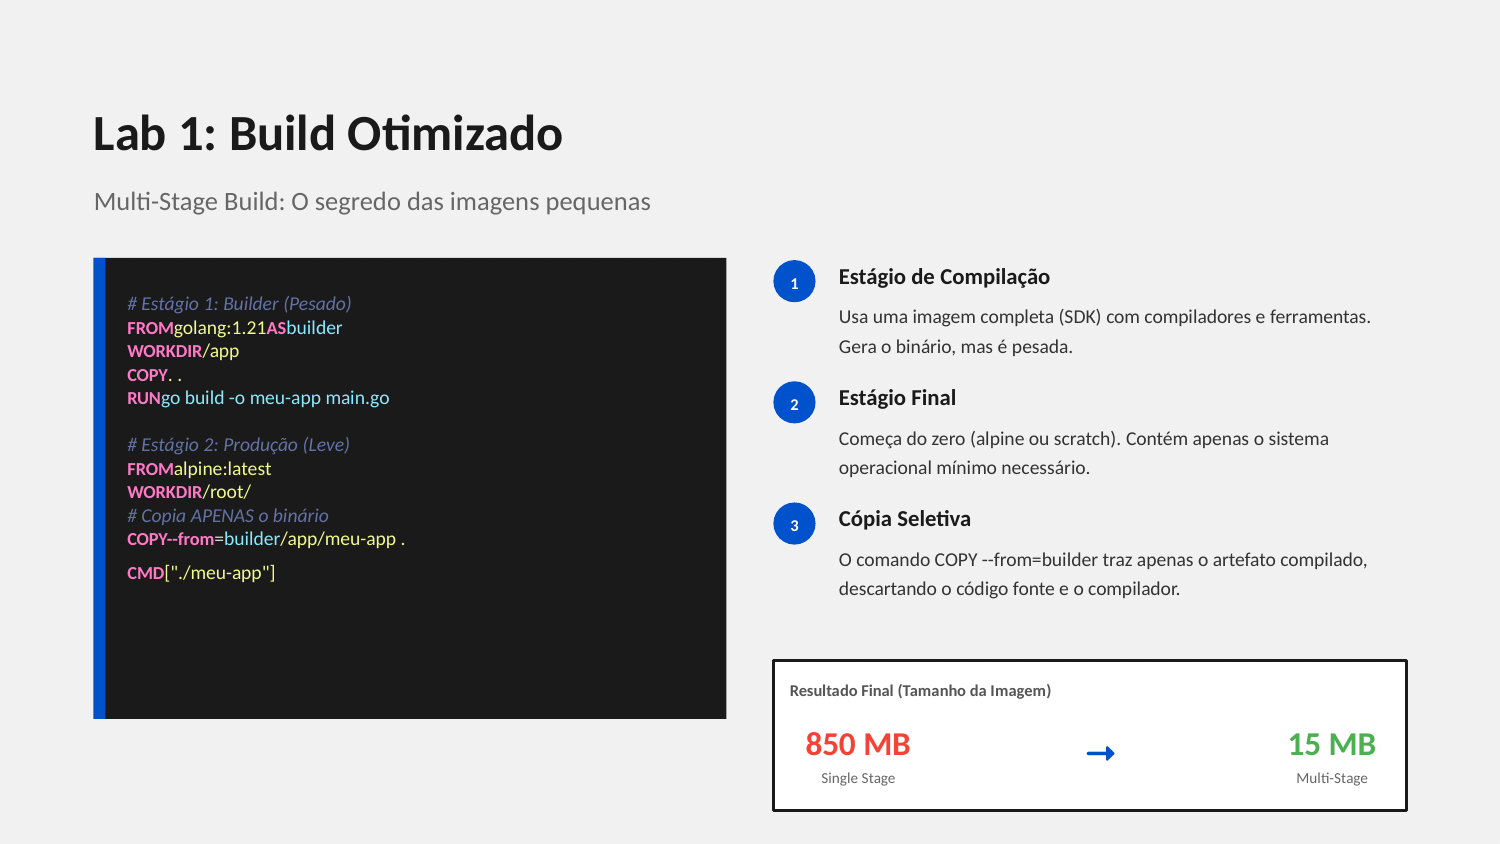

Lab 1: Build Otimizado
Multi-Stage Build: O segredo das imagens pequenas
# Estágio 1: Builder (Pesado)
FROMgolang:1.21ASbuilder
WORKDIR/app
COPY. .
RUNgo build -o meu-app main.go
# Estágio 2: Produção (Leve)
FROMalpine:latest
WORKDIR/root/
# Copia APENAS o binário
COPY--from=builder/app/meu-app .
CMD["./meu-app"]
Estágio de Compilação
1
Usa uma imagem completa (SDK) com compiladores e ferramentas. Gera o binário, mas é pesada.
Estágio Final
2
Começa do zero (alpine ou scratch). Contém apenas o sistema operacional mínimo necessário.
Cópia Seletiva
3
O comando COPY --from=builder traz apenas o artefato compilado, descartando o código fonte e o compilador.
Resultado Final (Tamanho da Imagem)
850 MB
15 MB
Single Stage
Multi-Stage